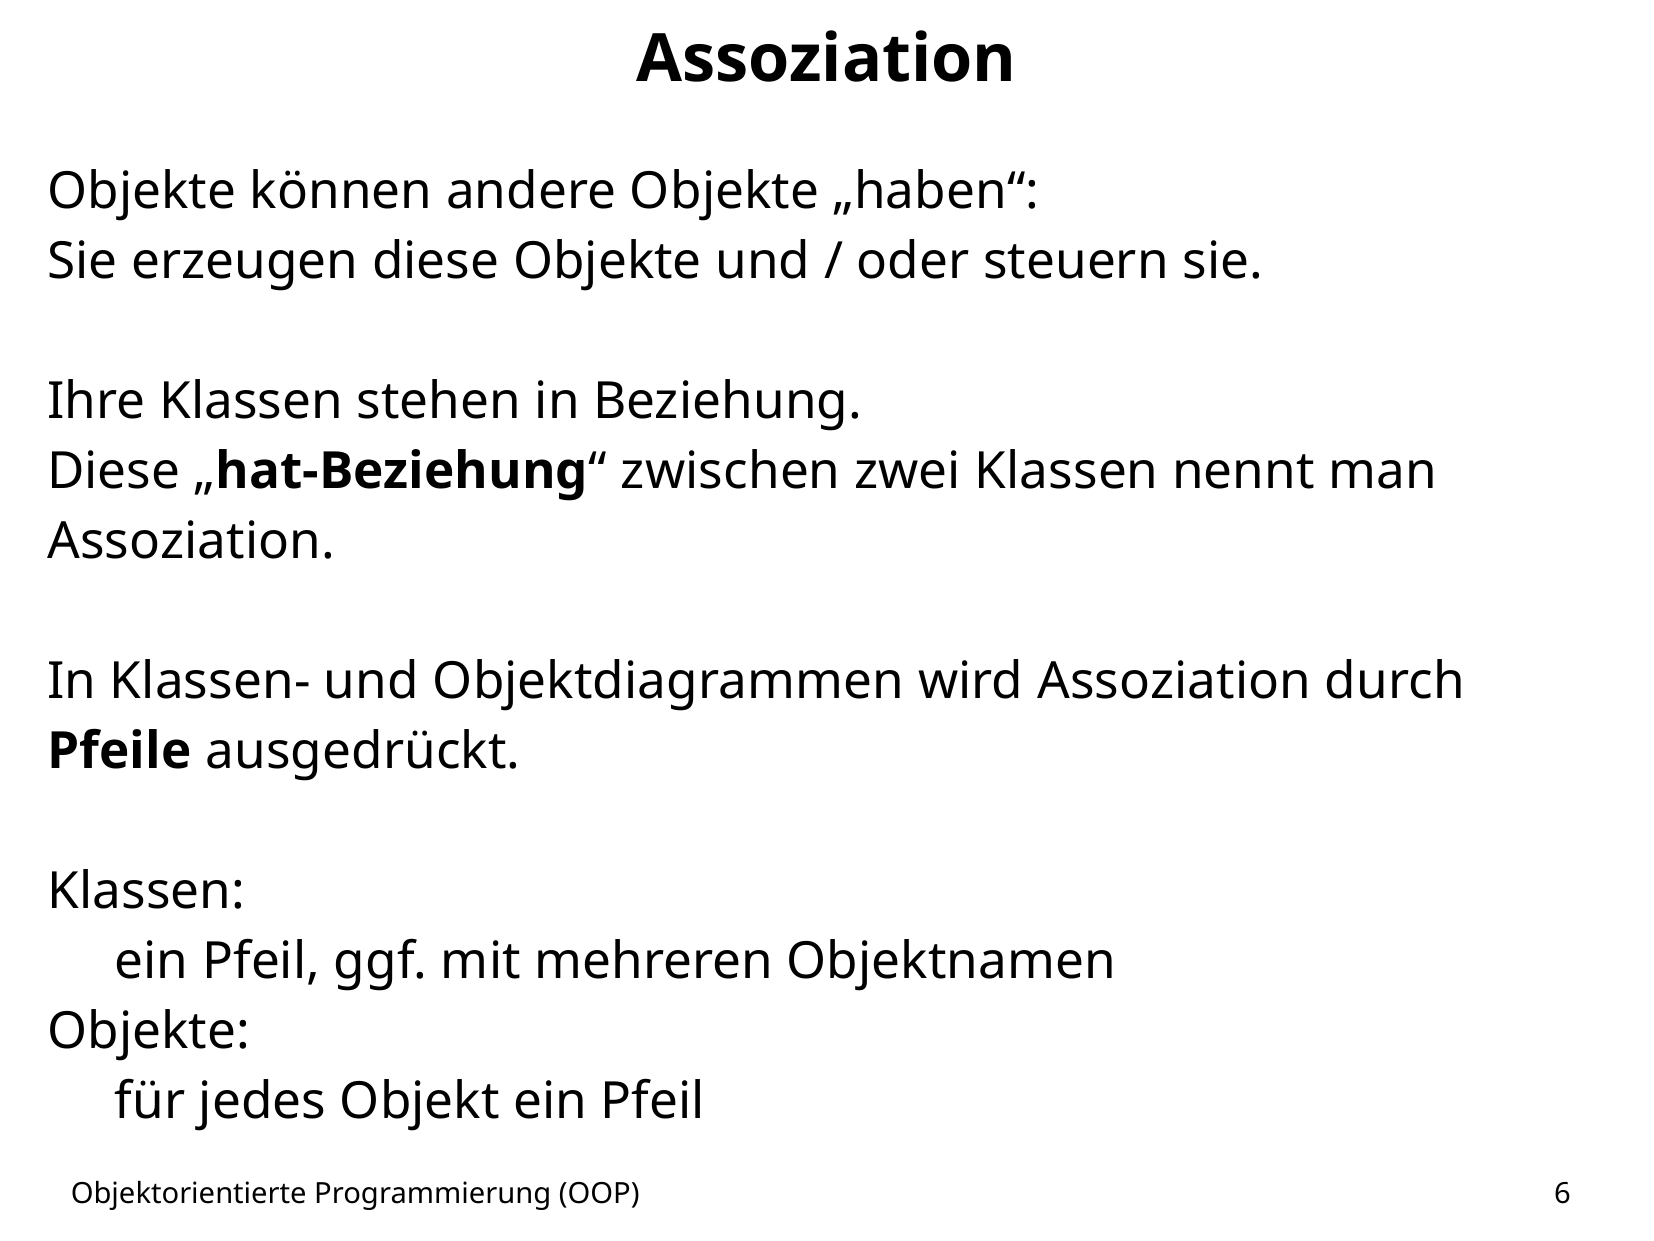

# Assoziation
Objekte können andere Objekte „haben“:
Sie erzeugen diese Objekte und / oder steuern sie.
Ihre Klassen stehen in Beziehung.
Diese „hat-Beziehung“ zwischen zwei Klassen nennt man Assoziation.
In Klassen- und Objektdiagrammen wird Assoziation durch Pfeile ausgedrückt.
Klassen:
 ein Pfeil, ggf. mit mehreren Objektnamen
Objekte:
 für jedes Objekt ein Pfeil
Objektorientierte Programmierung (OOP)
6